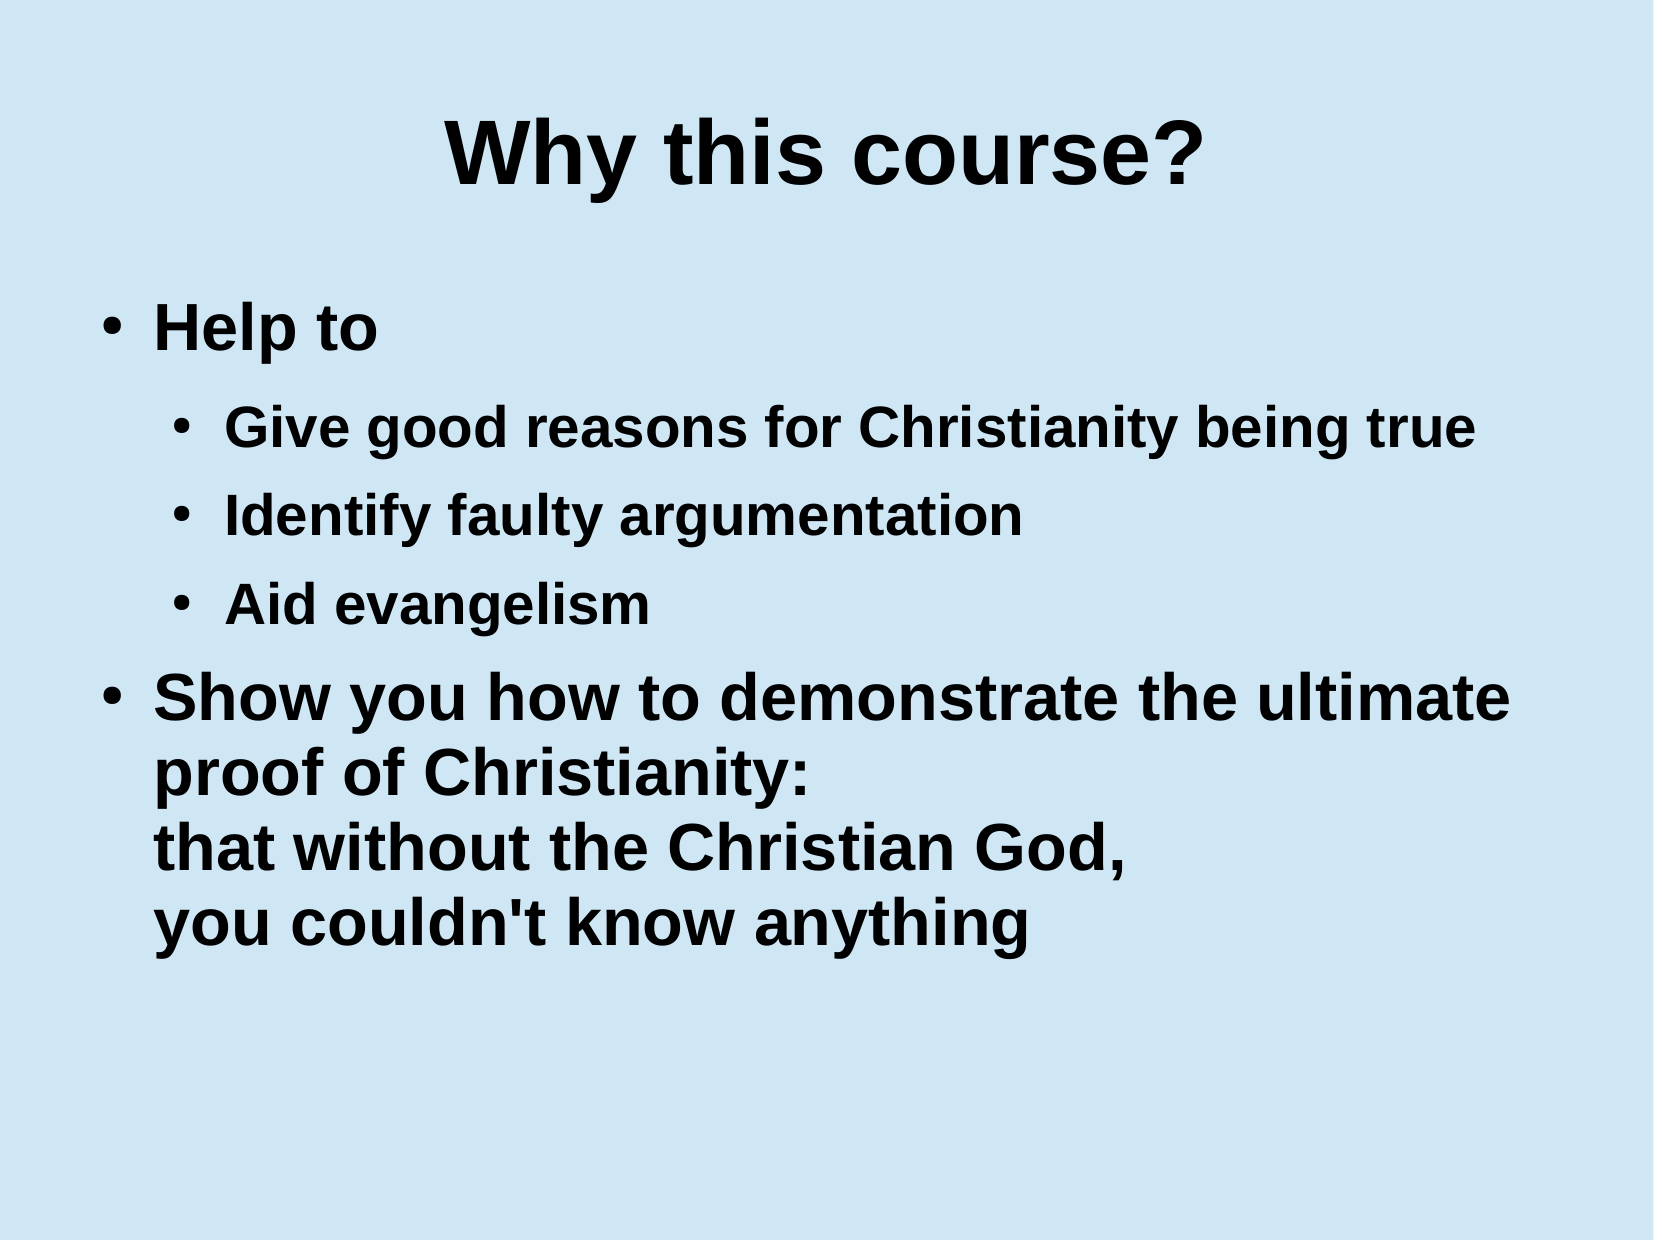

# Why this course?
Help to
Give good reasons for Christianity being true
Identify faulty argumentation
Aid evangelism
Show you how to demonstrate the ultimate
proof of Christianity:
that without the Christian God,
you couldn't know anything